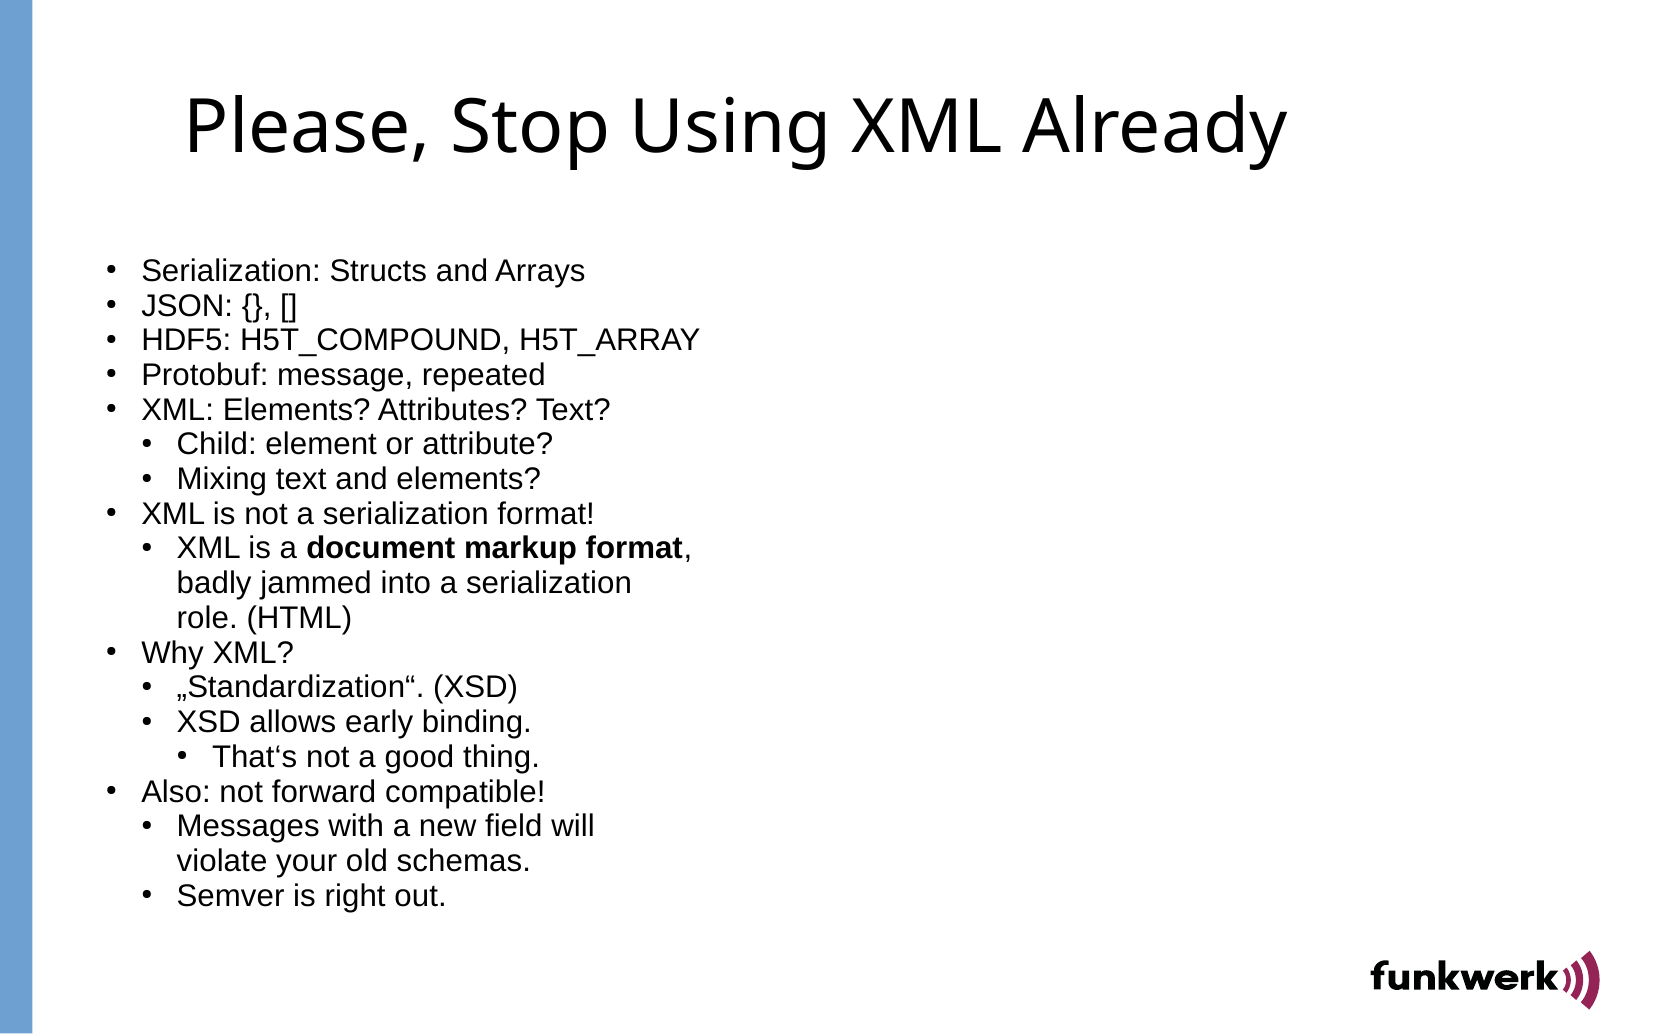

Please, Stop Using XML Already
Serialization: Structs and Arrays
JSON: {}, []
HDF5: H5T_COMPOUND, H5T_ARRAY
Protobuf: message, repeated
XML: Elements? Attributes? Text?
Child: element or attribute?
Mixing text and elements?
XML is not a serialization format!
XML is a document markup format,
badly jammed into a serialization
role. (HTML)
Why XML?
„Standardization“. (XSD)
XSD allows early binding.
That‘s not a good thing.
Also: not forward compatible!
Messages with a new field will
violate your old schemas.
Semver is right out.